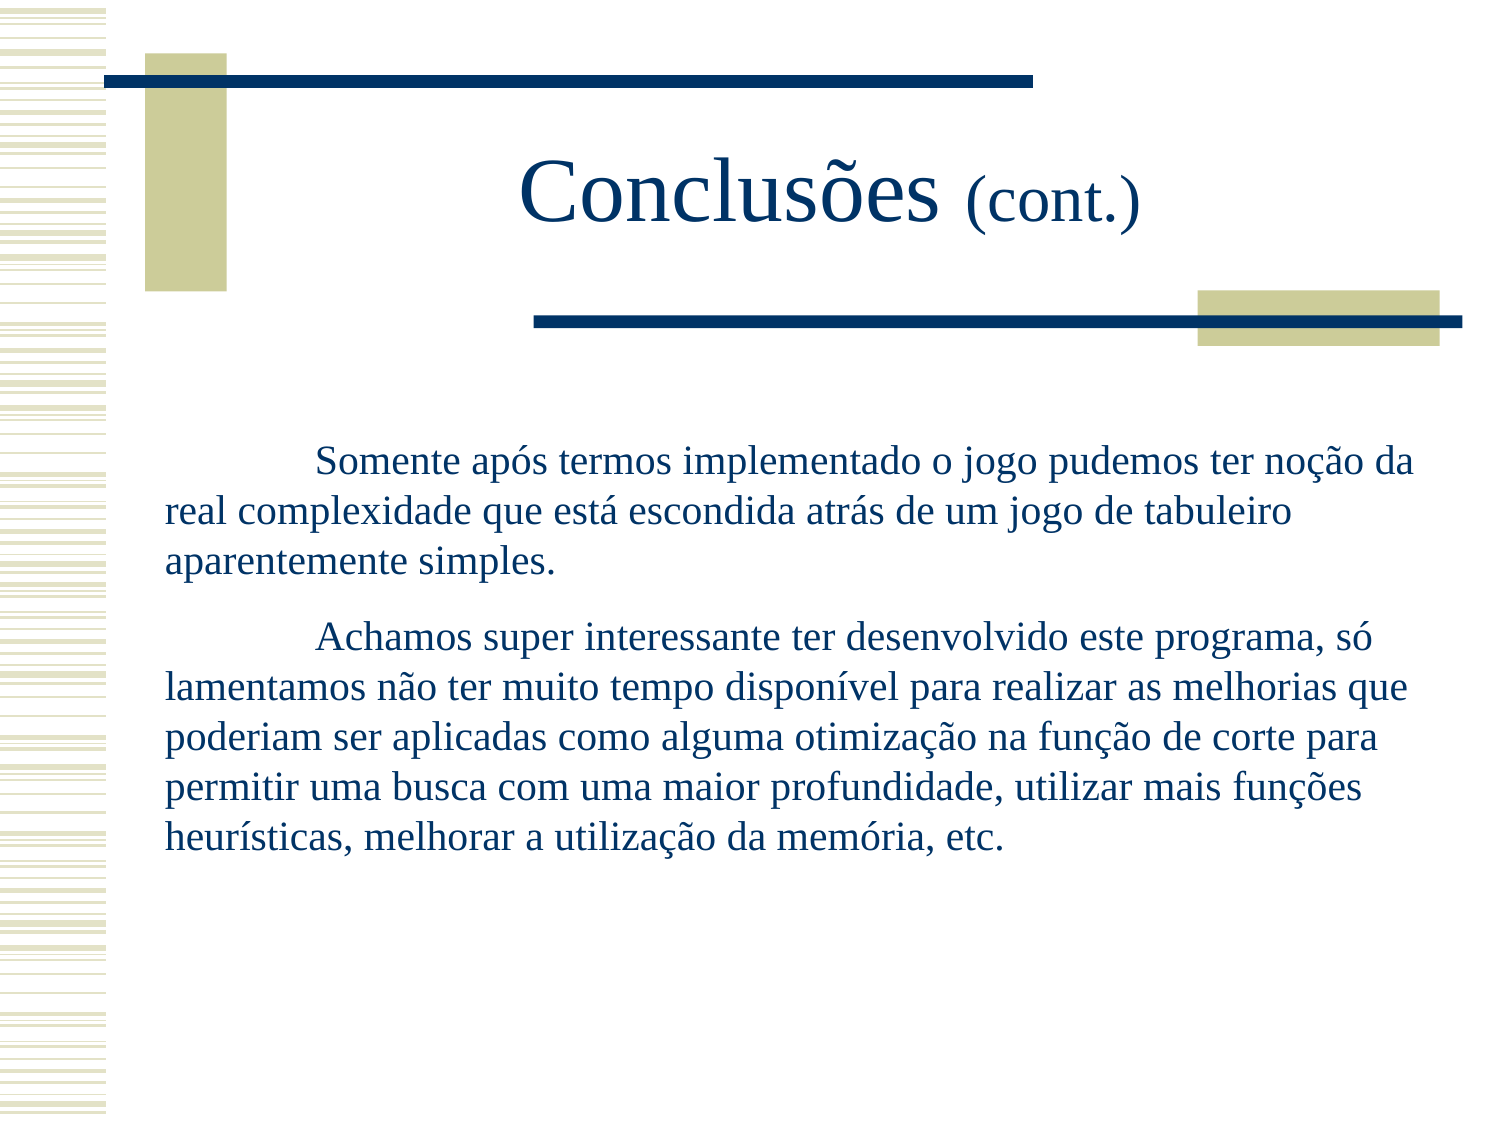

# Conclusões (cont.)
	Somente após termos implementado o jogo pudemos ter noção da real complexidade que está escondida atrás de um jogo de tabuleiro aparentemente simples.
	Achamos super interessante ter desenvolvido este programa, só lamentamos não ter muito tempo disponível para realizar as melhorias que poderiam ser aplicadas como alguma otimização na função de corte para permitir uma busca com uma maior profundidade, utilizar mais funções heurísticas, melhorar a utilização da memória, etc.